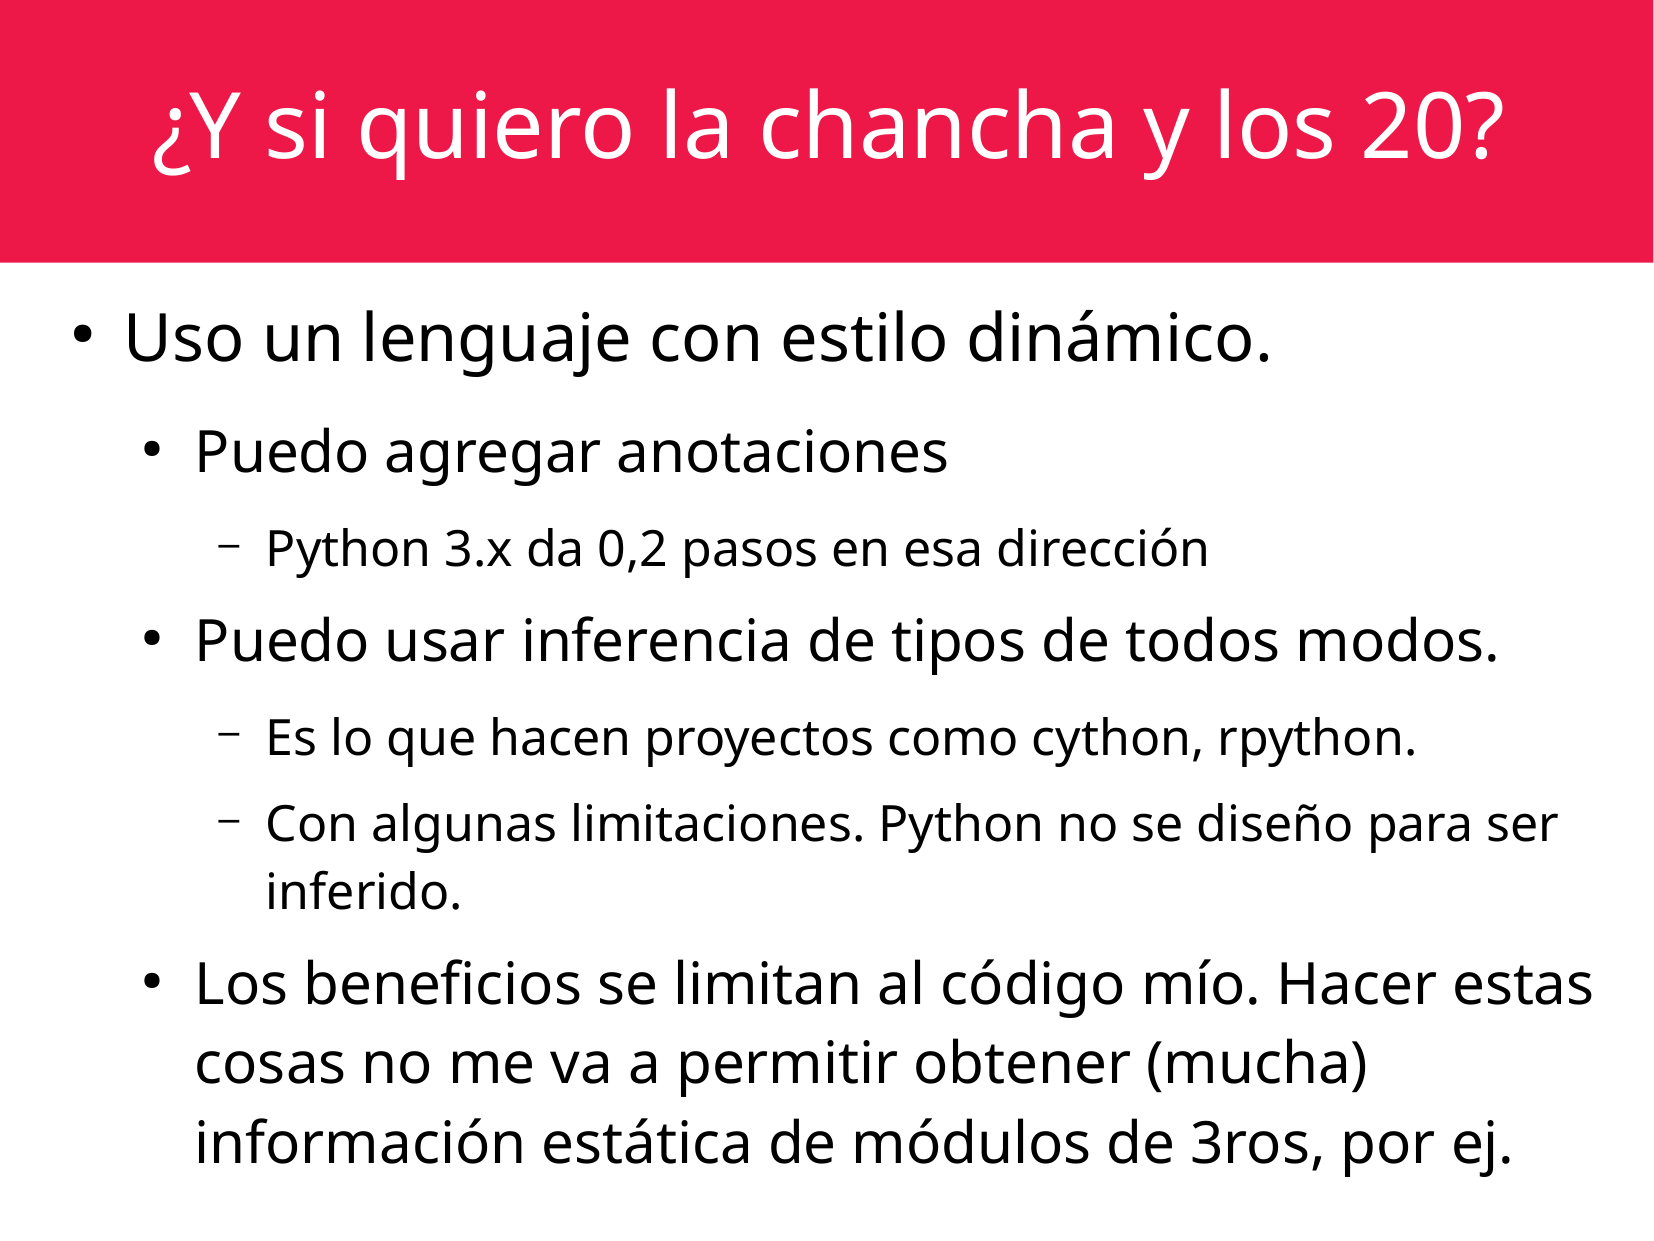

# ¿Y si quiero la chancha y los 20?
Uso un lenguaje con estilo dinámico.
Puedo agregar anotaciones
Python 3.x da 0,2 pasos en esa dirección
Puedo usar inferencia de tipos de todos modos.
Es lo que hacen proyectos como cython, rpython.
Con algunas limitaciones. Python no se diseño para ser inferido.
Los beneficios se limitan al código mío. Hacer estas cosas no me va a permitir obtener (mucha) información estática de módulos de 3ros, por ej.